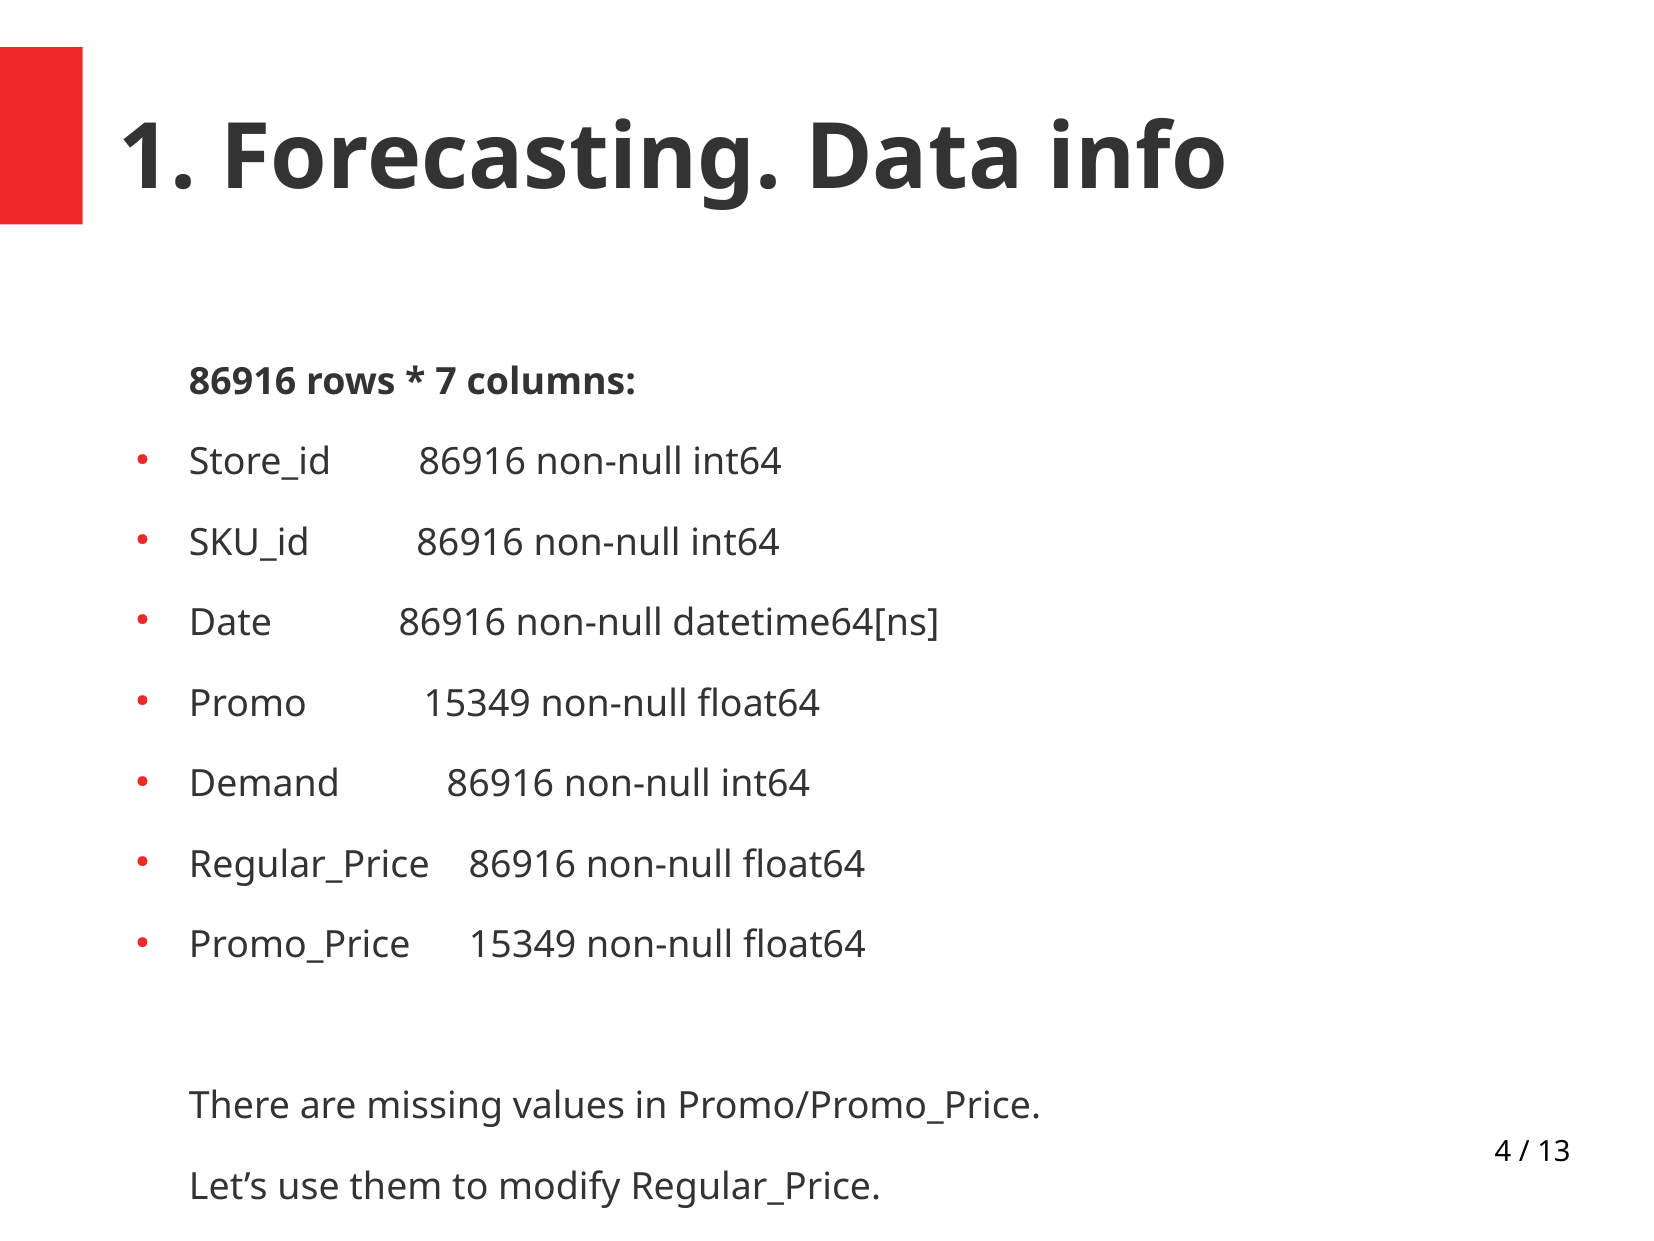

# 1. Forecasting. Data info
86916 rows * 7 columns:
Store_id 86916 non-null int64
SKU_id 86916 non-null int64
Date 86916 non-null datetime64[ns]
Promo 15349 non-null float64
Demand 86916 non-null int64
Regular_Price 86916 non-null float64
Promo_Price 15349 non-null float64
There are missing values in Promo/Promo_Price.
Let’s use them to modify Regular_Price.
4